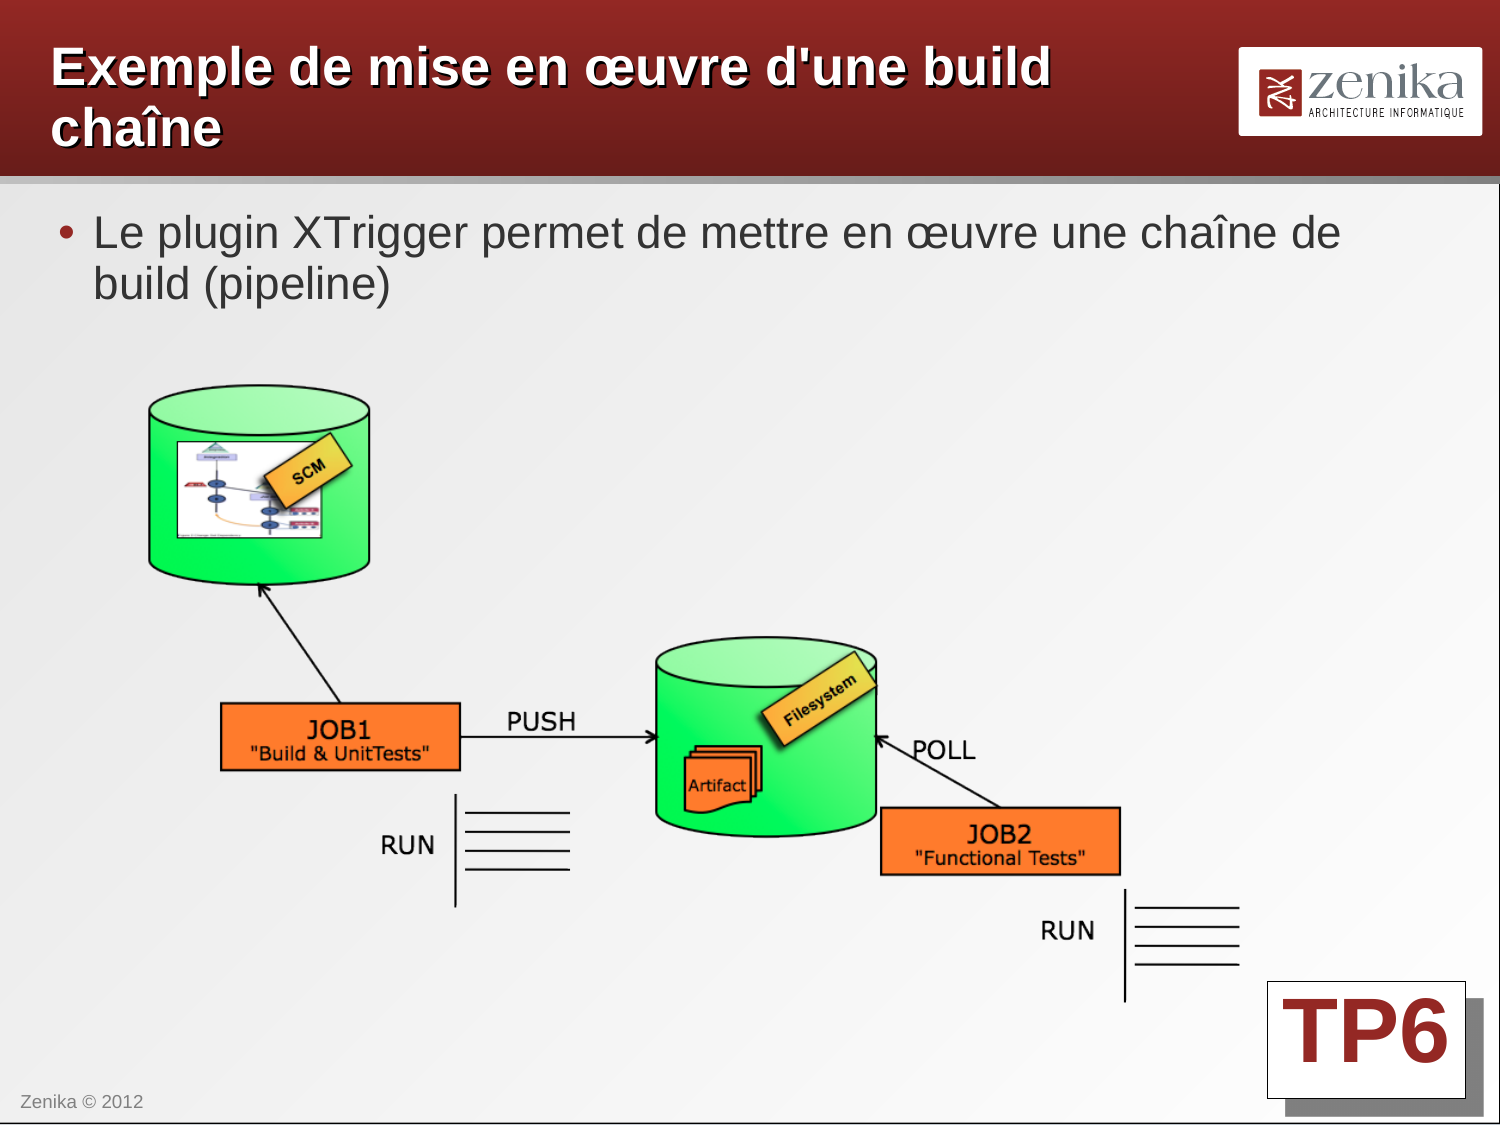

# Exemple de mise en œuvre d'une build chaîne
Le plugin XTrigger permet de mettre en œuvre une chaîne de build (pipeline)
TP6